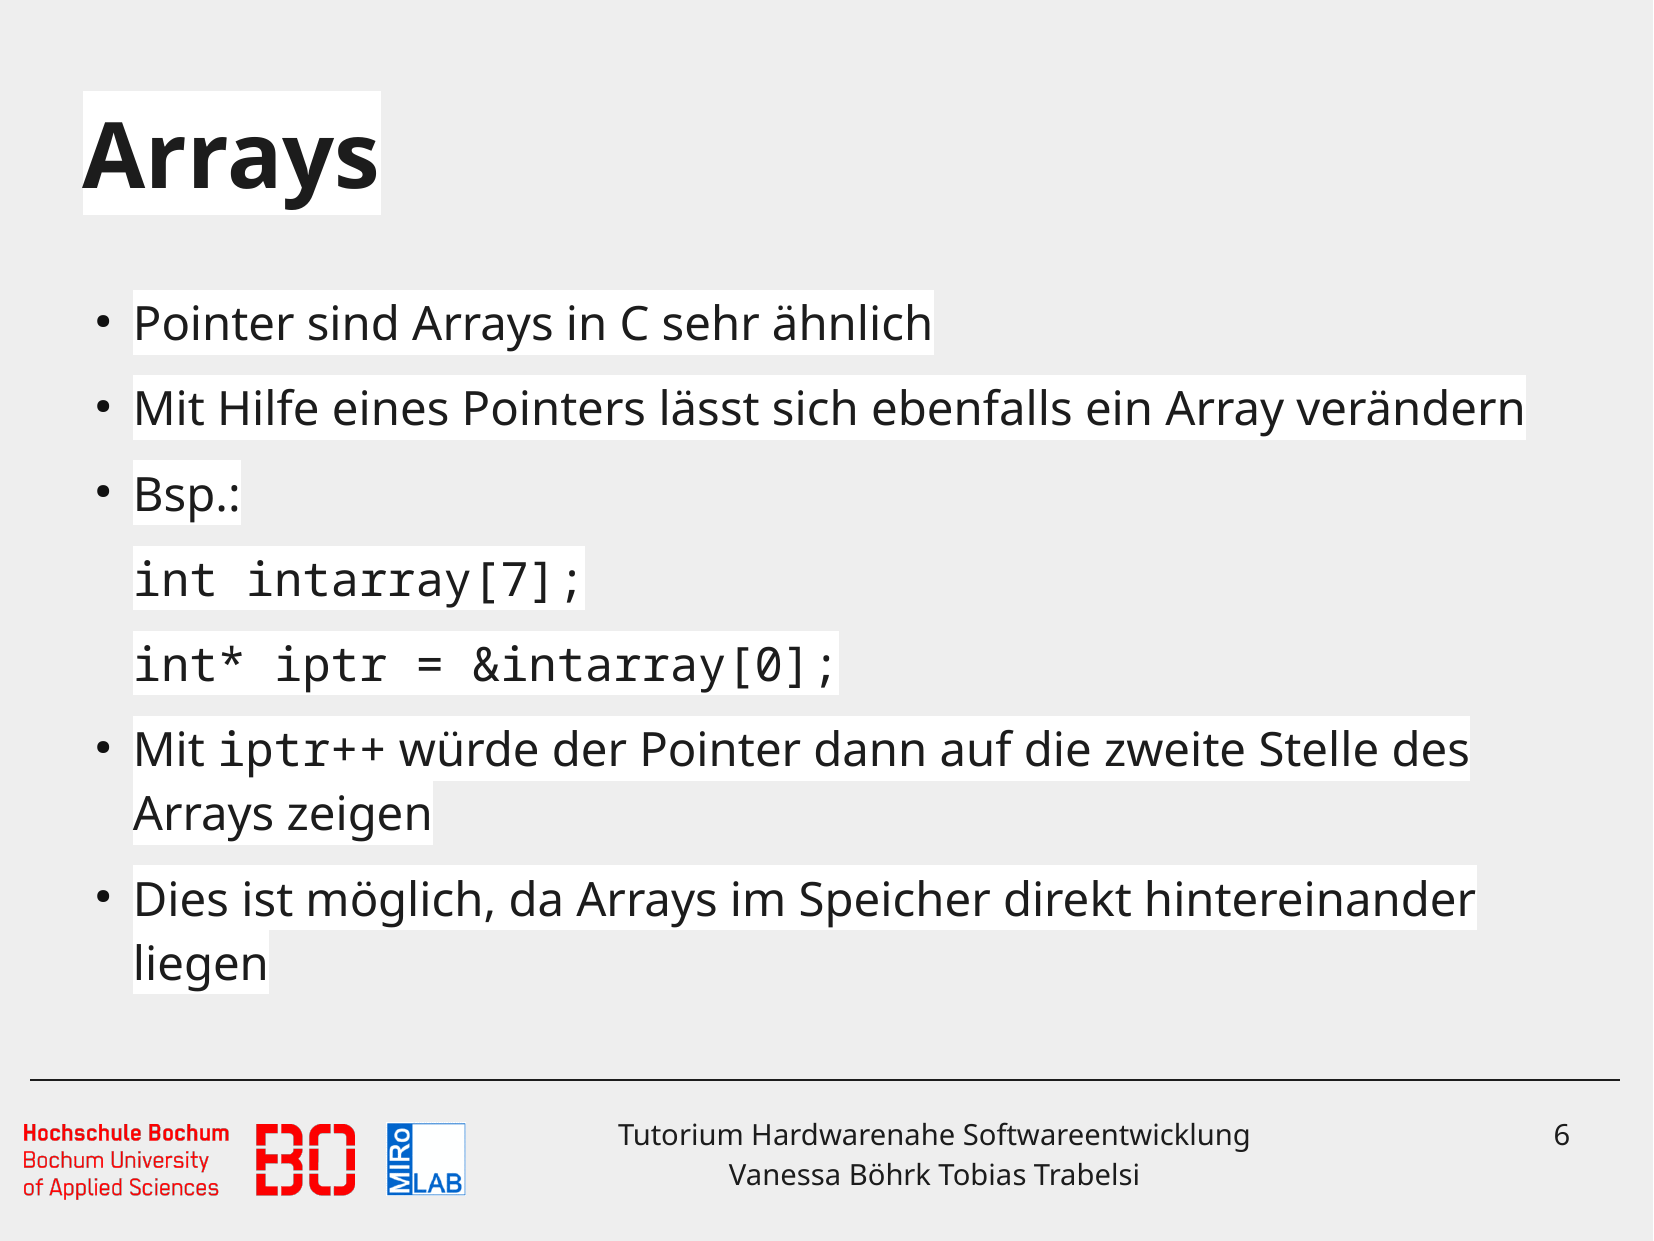

# Arrays
Pointer sind Arrays in C sehr ähnlich
Mit Hilfe eines Pointers lässt sich ebenfalls ein Array verändern
Bsp.:
int intarray[7];
int* iptr = &intarray[0];
Mit iptr++ würde der Pointer dann auf die zweite Stelle des Arrays zeigen
Dies ist möglich, da Arrays im Speicher direkt hintereinander liegen
Vanessa Böhrk - Tutorium Hardwarenahe Softwareentwicklung
6